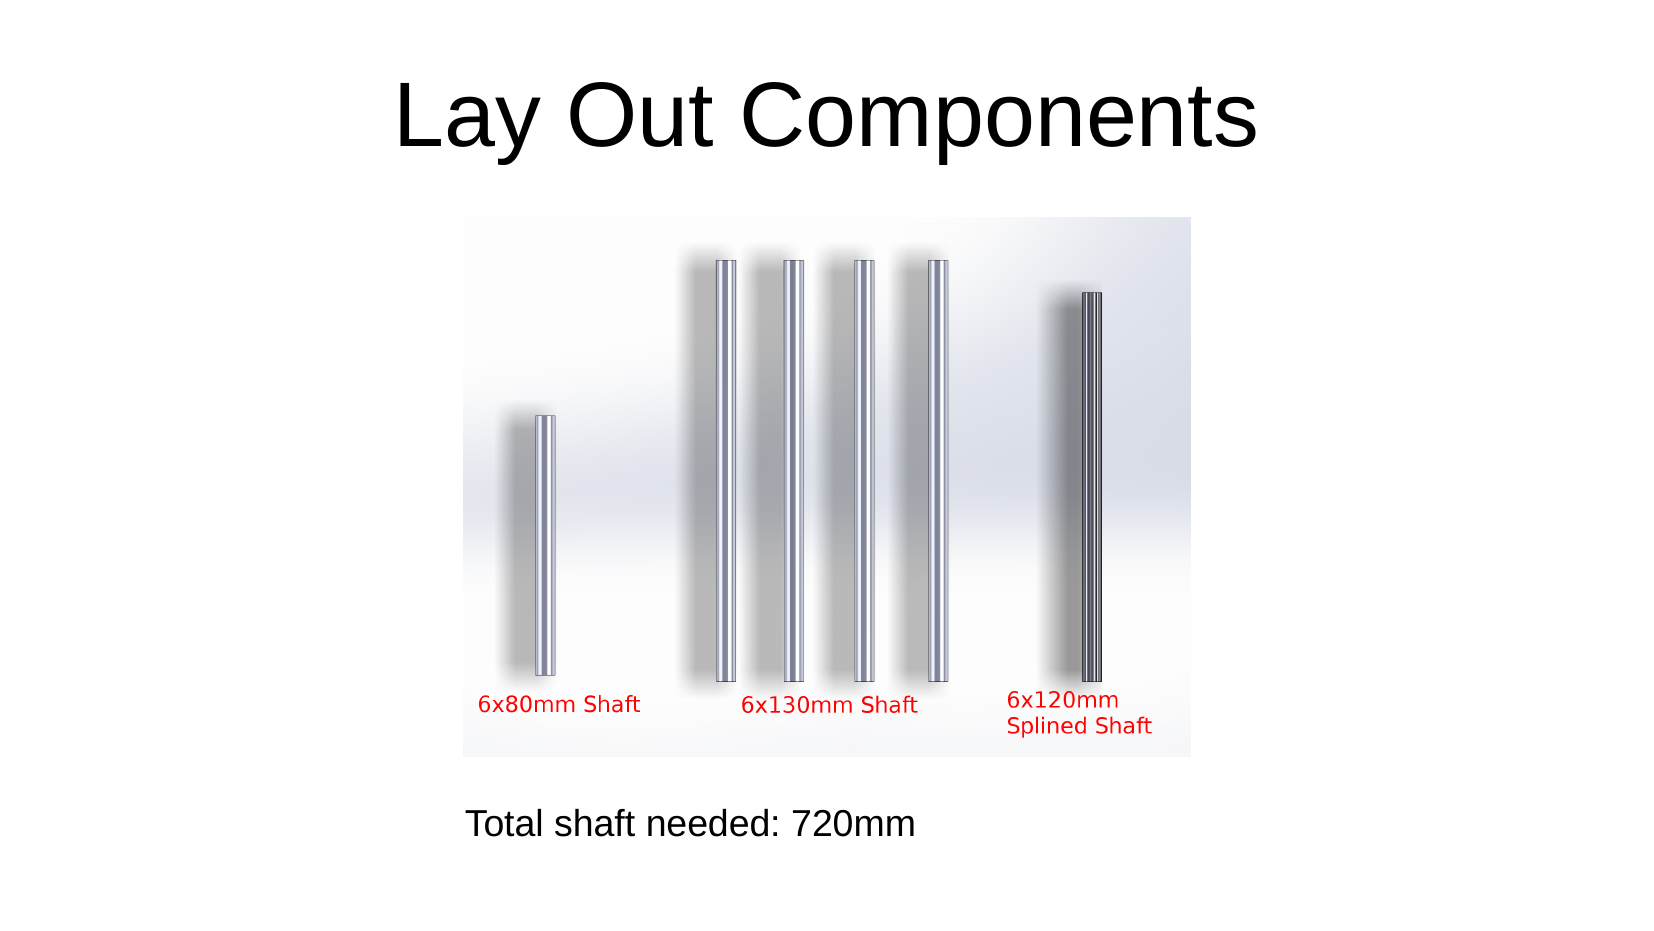

# Lay Out Components
Total shaft needed: 720mm